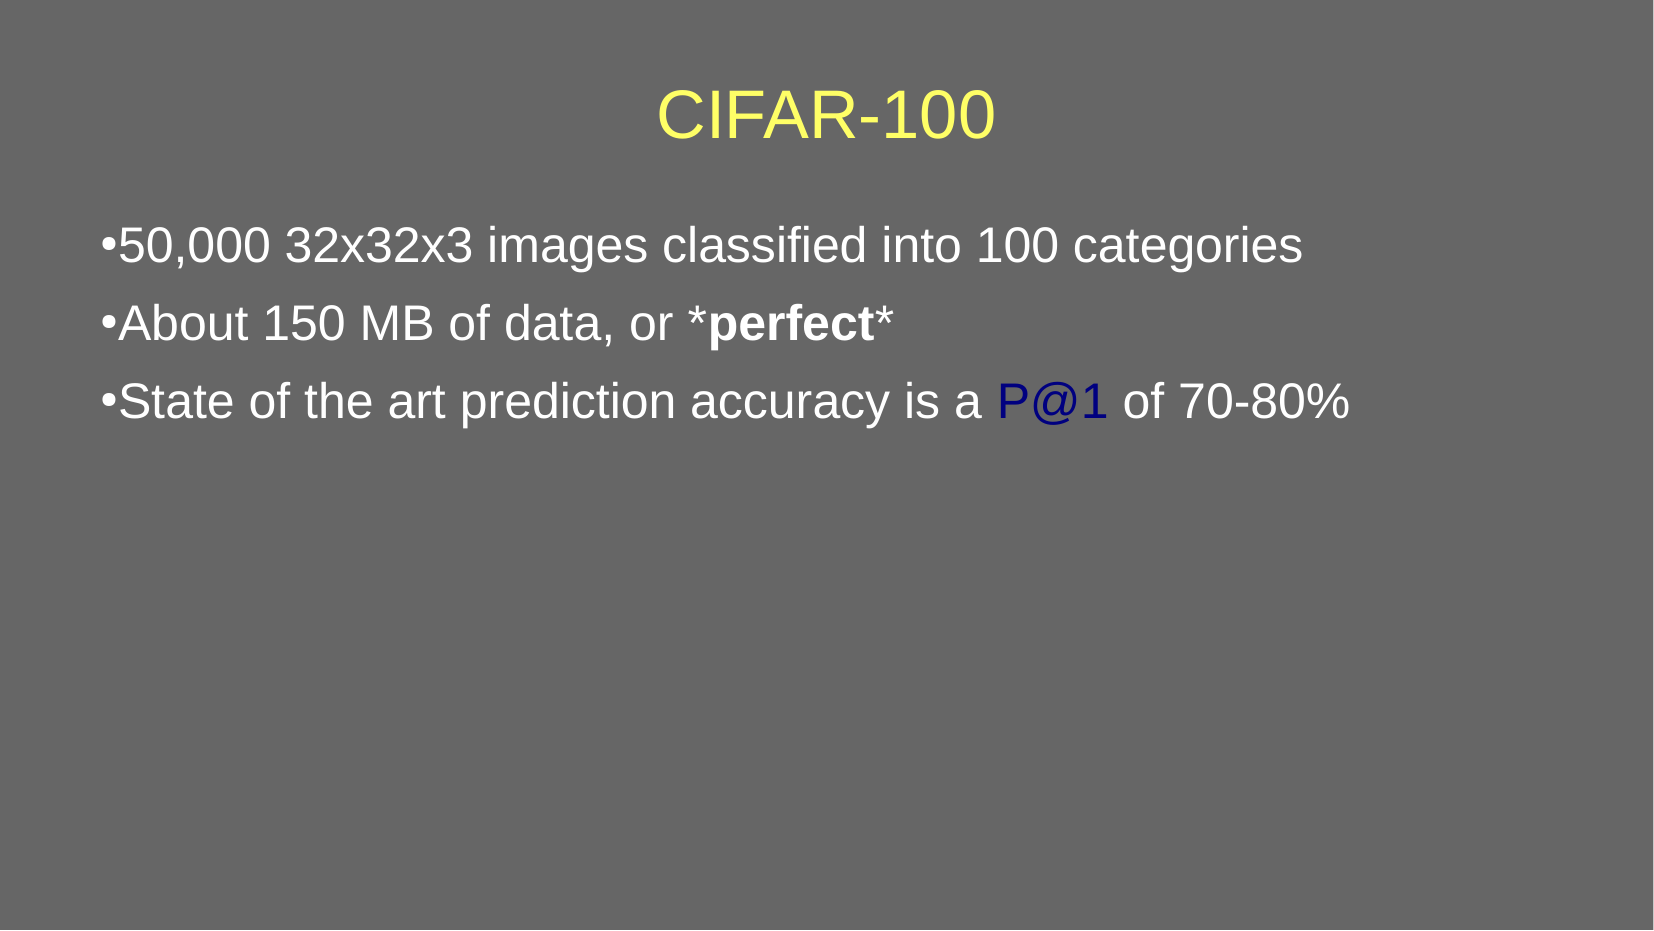

# CIFAR-100
50,000 32x32x3 images classified into 100 categories
About 150 MB of data, or *perfect*
State of the art prediction accuracy is a P@1 of 70-80%